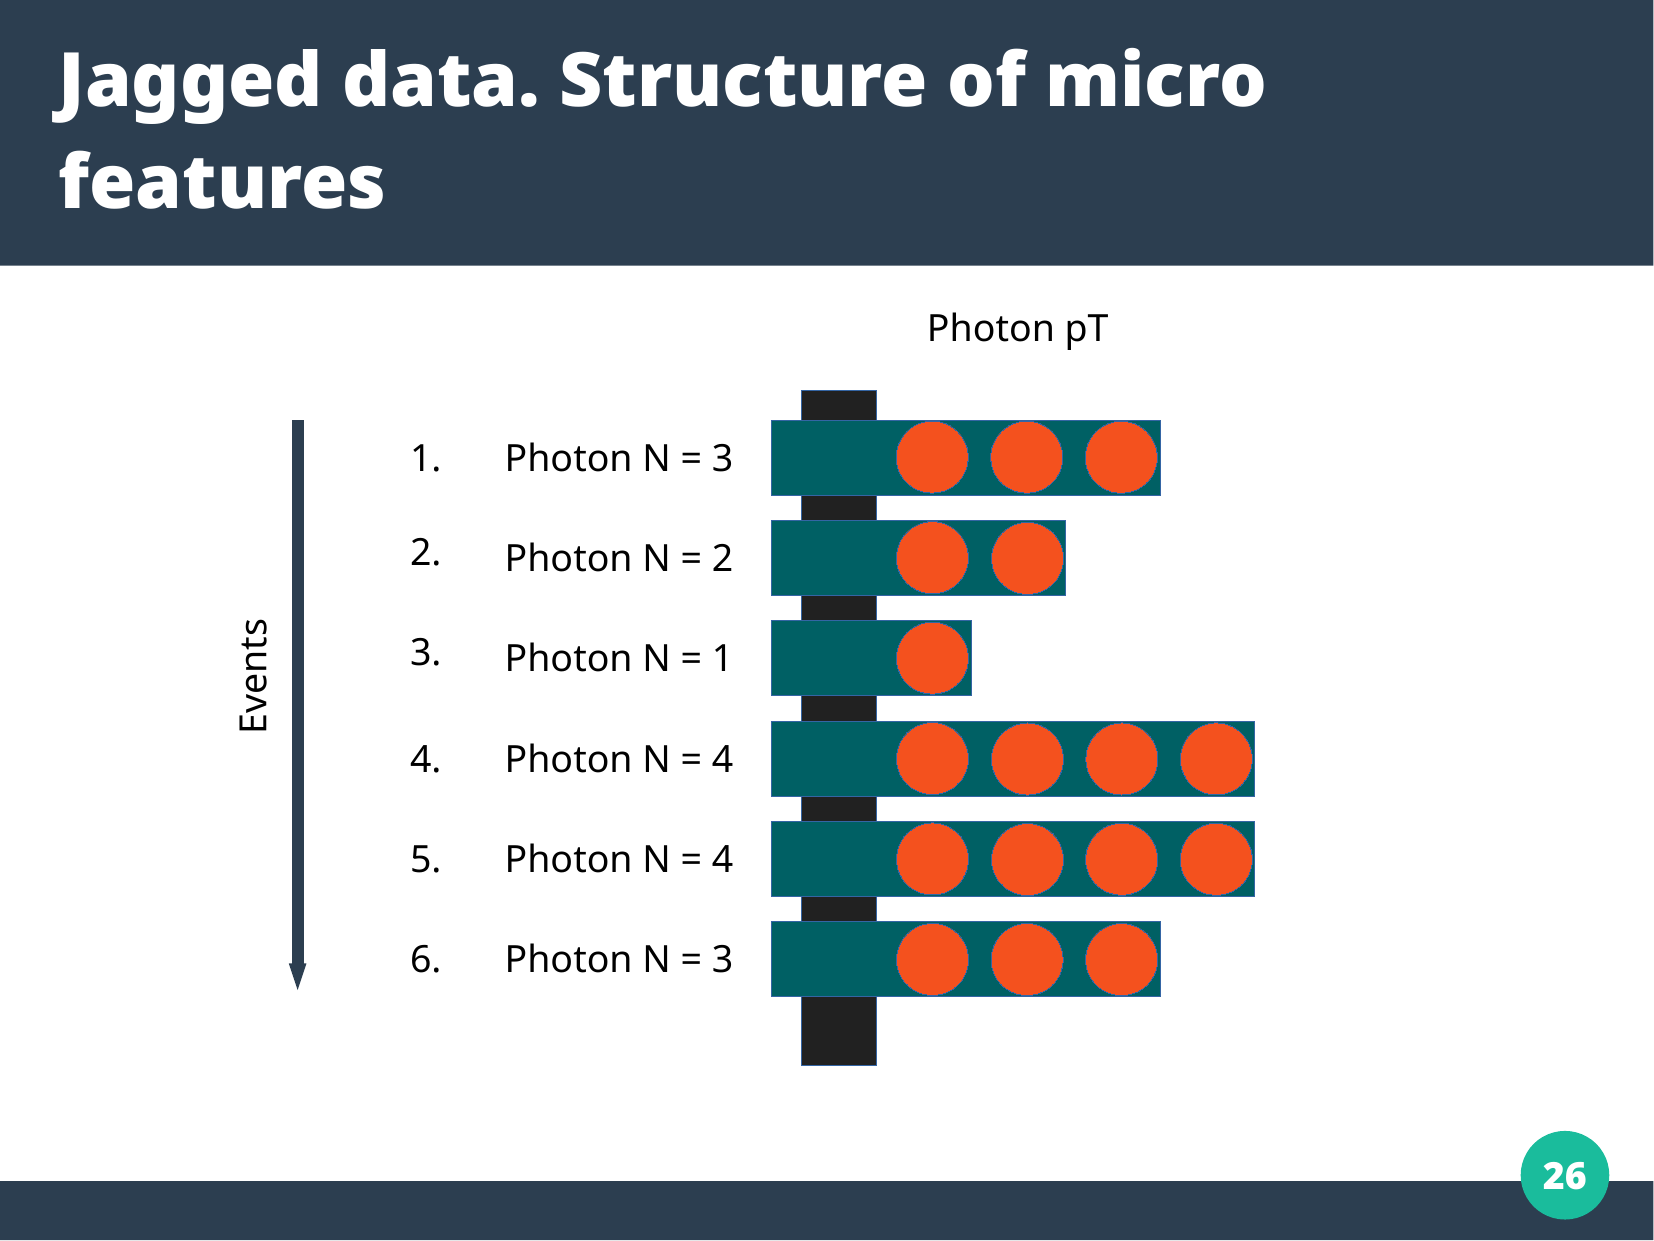

# Jagged data. Structure of micro features
Photon pT
1.
Photon N = 3
2.
Photon N = 2
3.
Photon N = 1
Events
4.
Photon N = 4
5.
Photon N = 4
6.
Photon N = 3
26